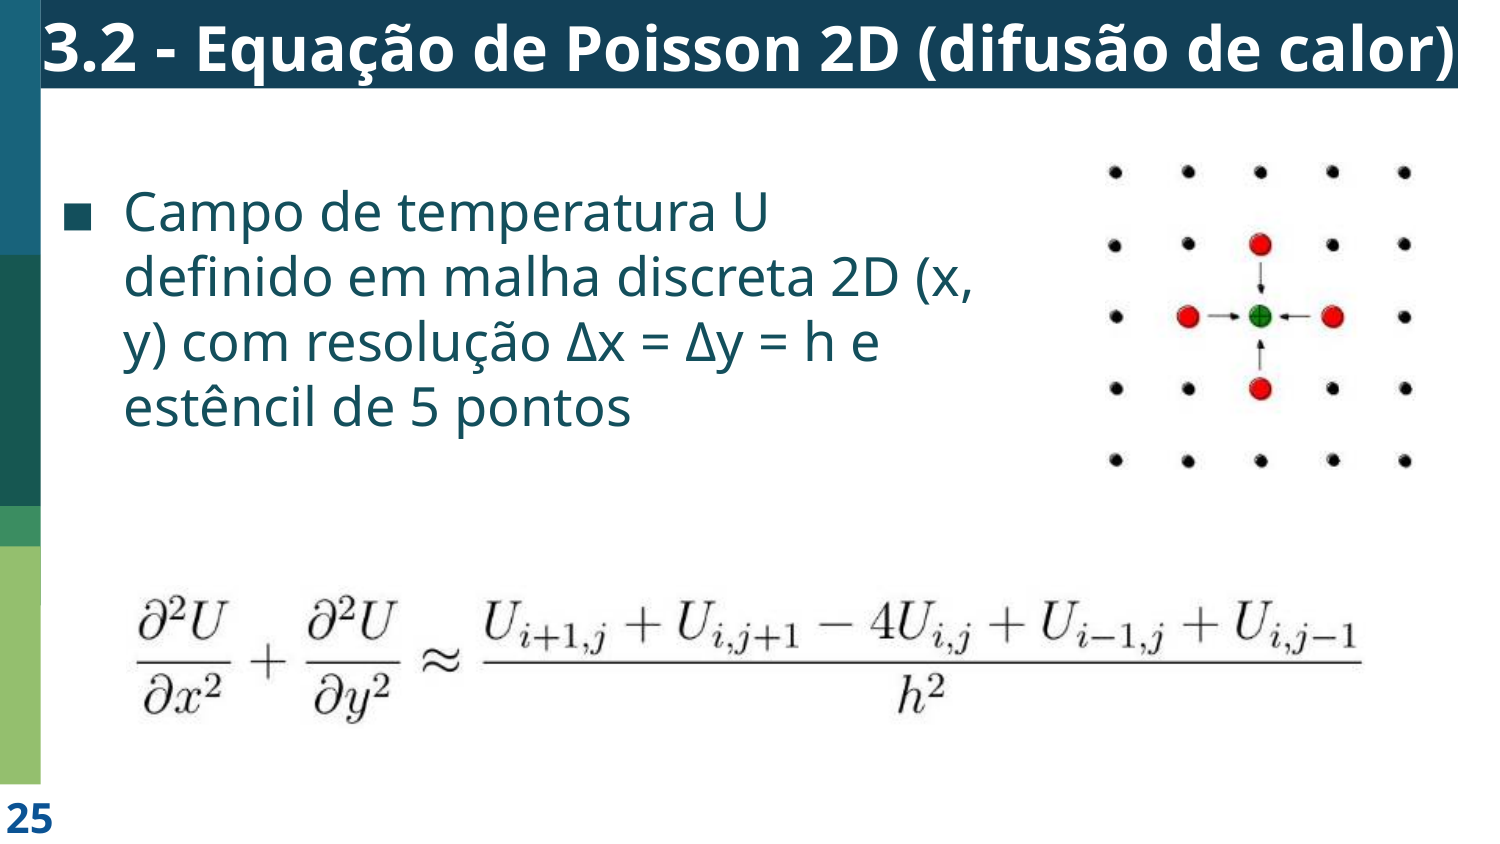

# 3.2 - Equação de Poisson 2D (difusão de calor)
Campo de temperatura U definido em malha discreta 2D (x, y) com resolução Δx = Δy = h e estêncil de 5 pontos